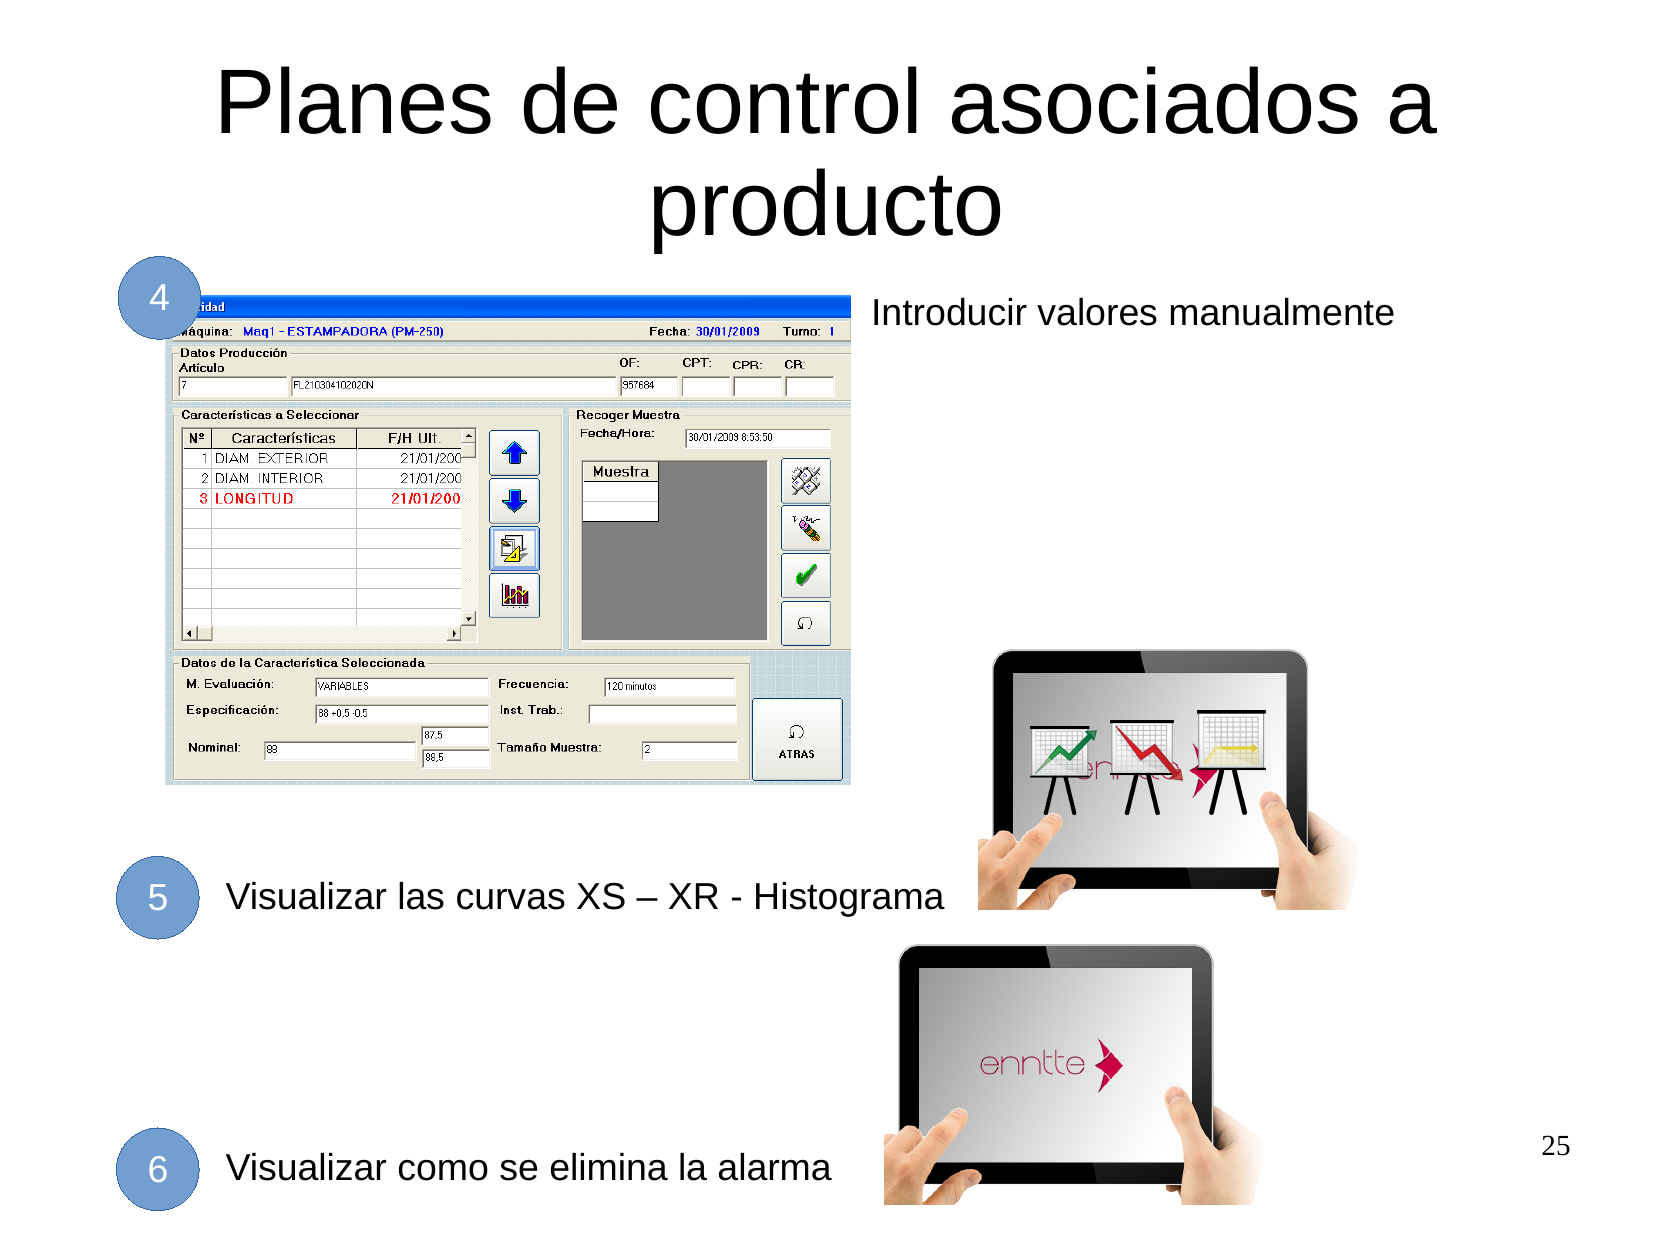

# Planes de control asociados a producto
4
Introducir valores manualmente
5
Visualizar las curvas XS – XR - Histograma
6
25
Visualizar como se elimina la alarma